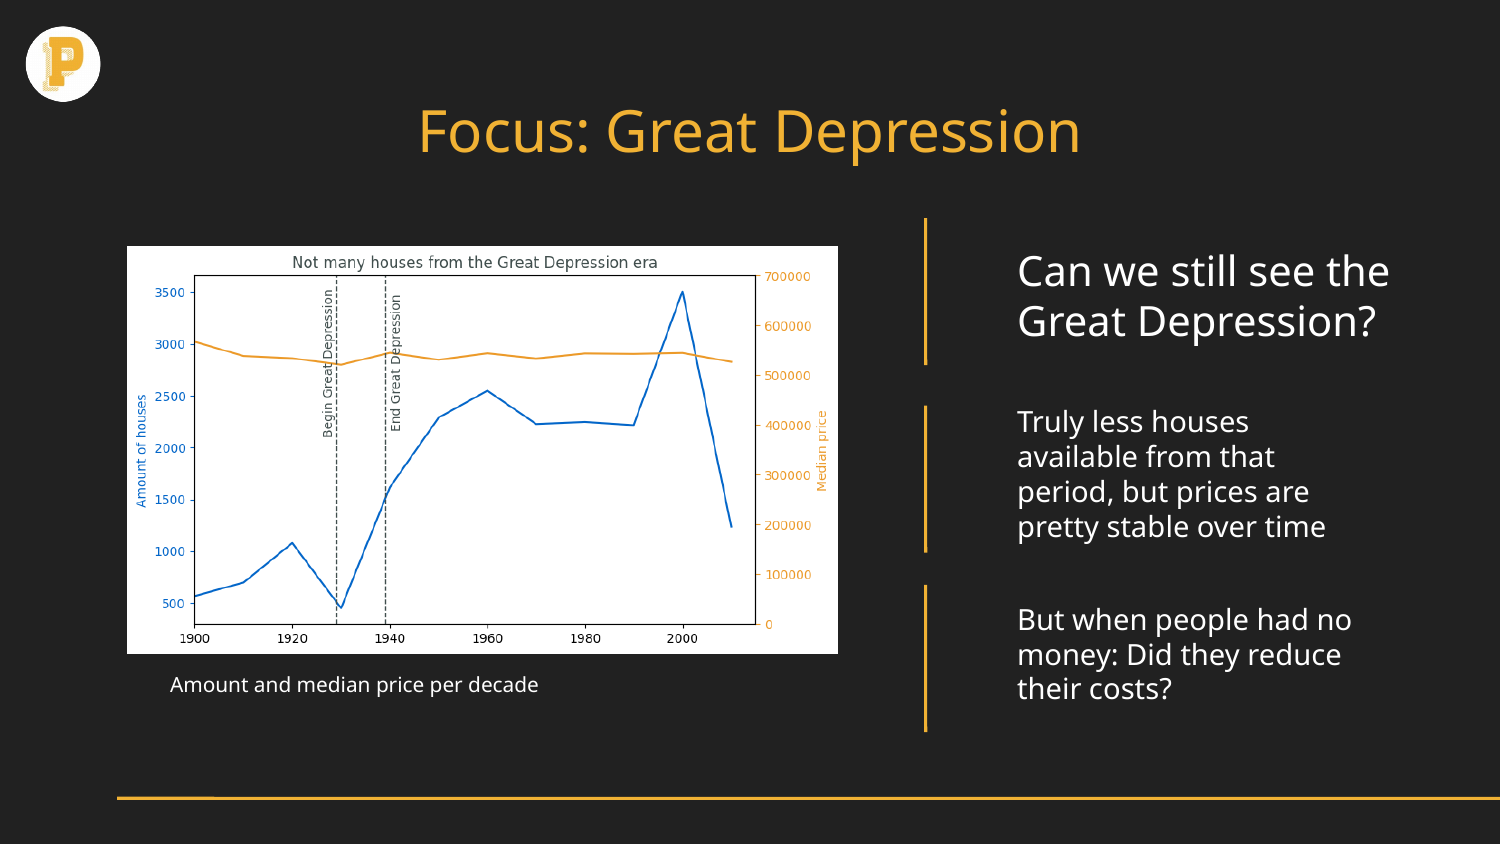

# Focus: Great Depression
Can we still see the Great Depression?
Truly less houses available from that period, but prices are pretty stable over time
But when people had no money: Did they reduce their costs?
Amount and median price per decade